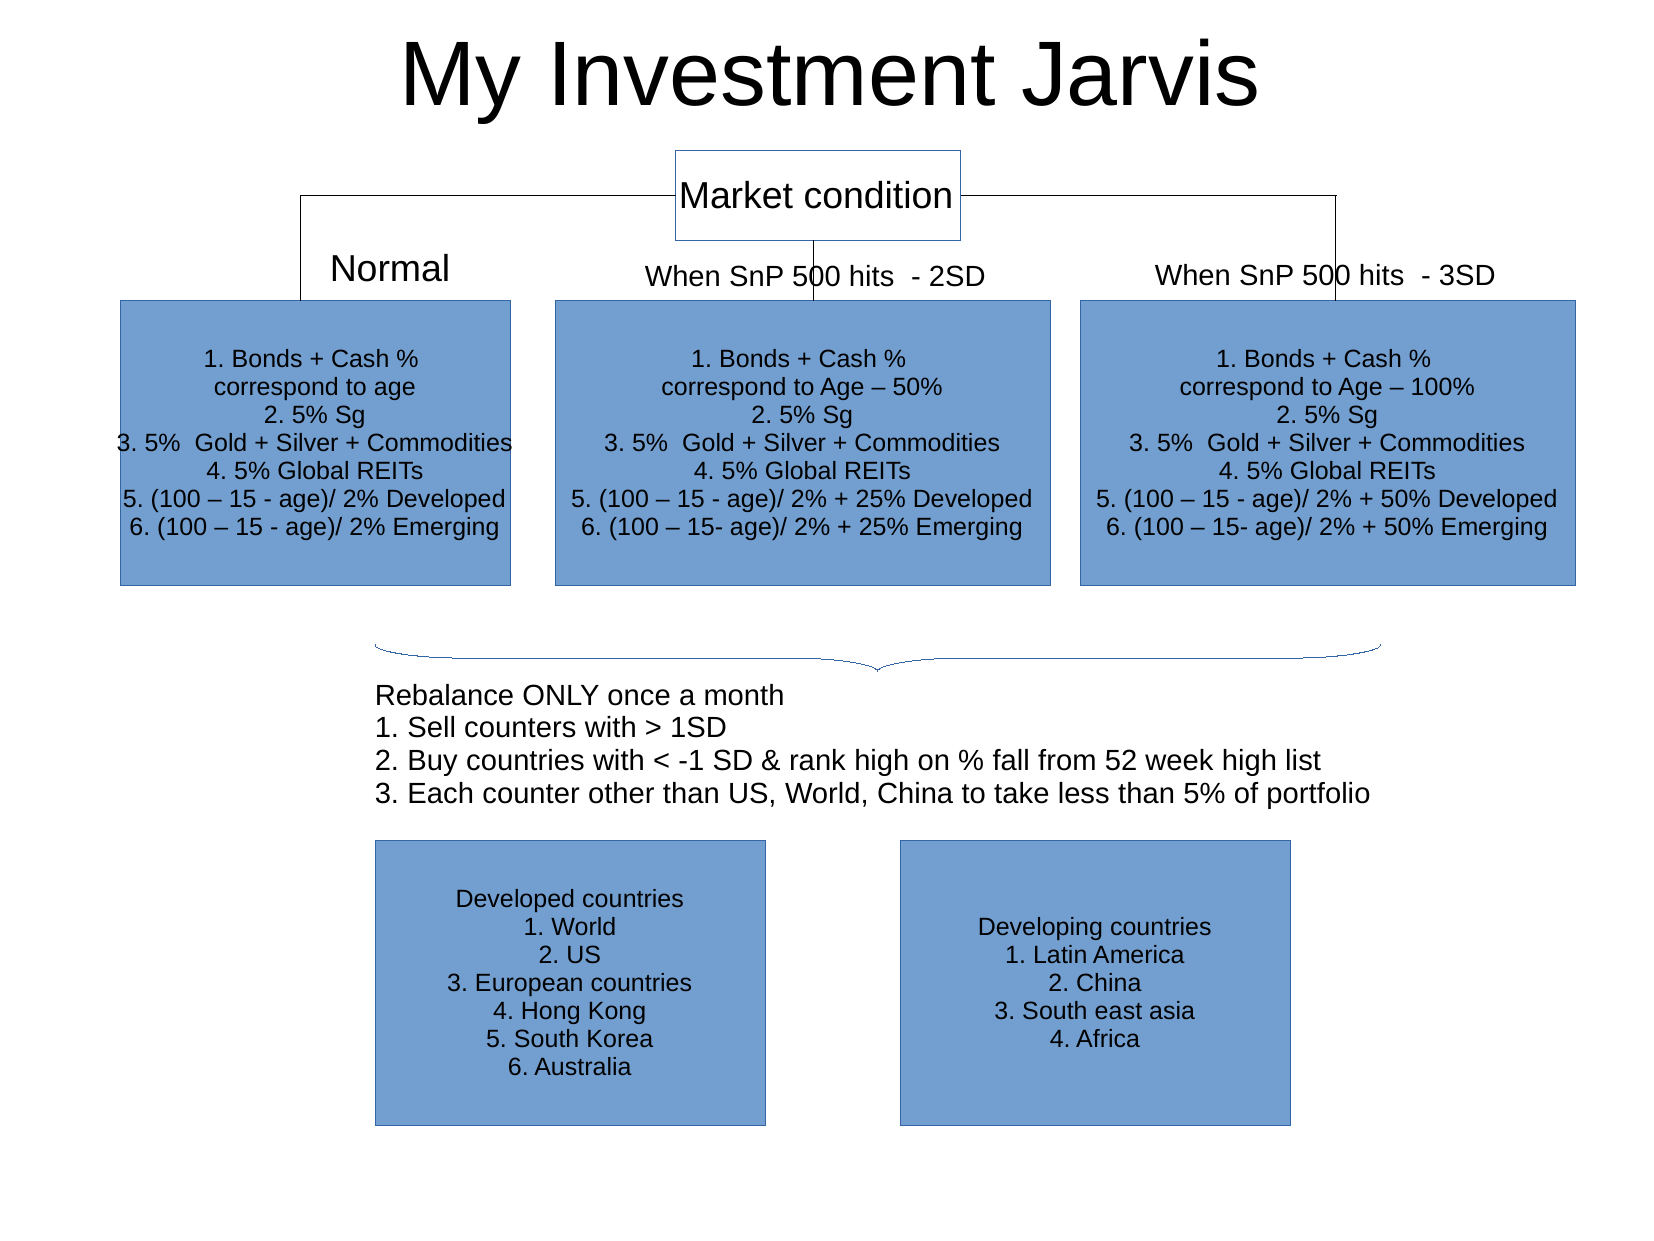

# My Investment Jarvis
Market condition
Normal
When SnP 500 hits - 3SD
When SnP 500 hits - 2SD
1. Bonds + Cash %
correspond to age
2. 5% Sg
3. 5% Gold + Silver + Commodities
4. 5% Global REITs
5. (100 – 15 - age)/ 2% Developed
6. (100 – 15 - age)/ 2% Emerging
1. Bonds + Cash %
correspond to Age – 50%
2. 5% Sg
3. 5% Gold + Silver + Commodities
4. 5% Global REITs
5. (100 – 15 - age)/ 2% + 25% Developed
6. (100 – 15- age)/ 2% + 25% Emerging
1. Bonds + Cash %
correspond to Age – 100%
2. 5% Sg
3. 5% Gold + Silver + Commodities
4. 5% Global REITs
5. (100 – 15 - age)/ 2% + 50% Developed
6. (100 – 15- age)/ 2% + 50% Emerging
Rebalance ONLY once a month
1. Sell counters with > 1SD
2. Buy countries with < -1 SD & rank high on % fall from 52 week high list
3. Each counter other than US, World, China to take less than 5% of portfolio
Developed countries
1. World
2. US
3. European countries
4. Hong Kong
5. South Korea
6. Australia
Developing countries
1. Latin America
2. China
3. South east asia
4. Africa